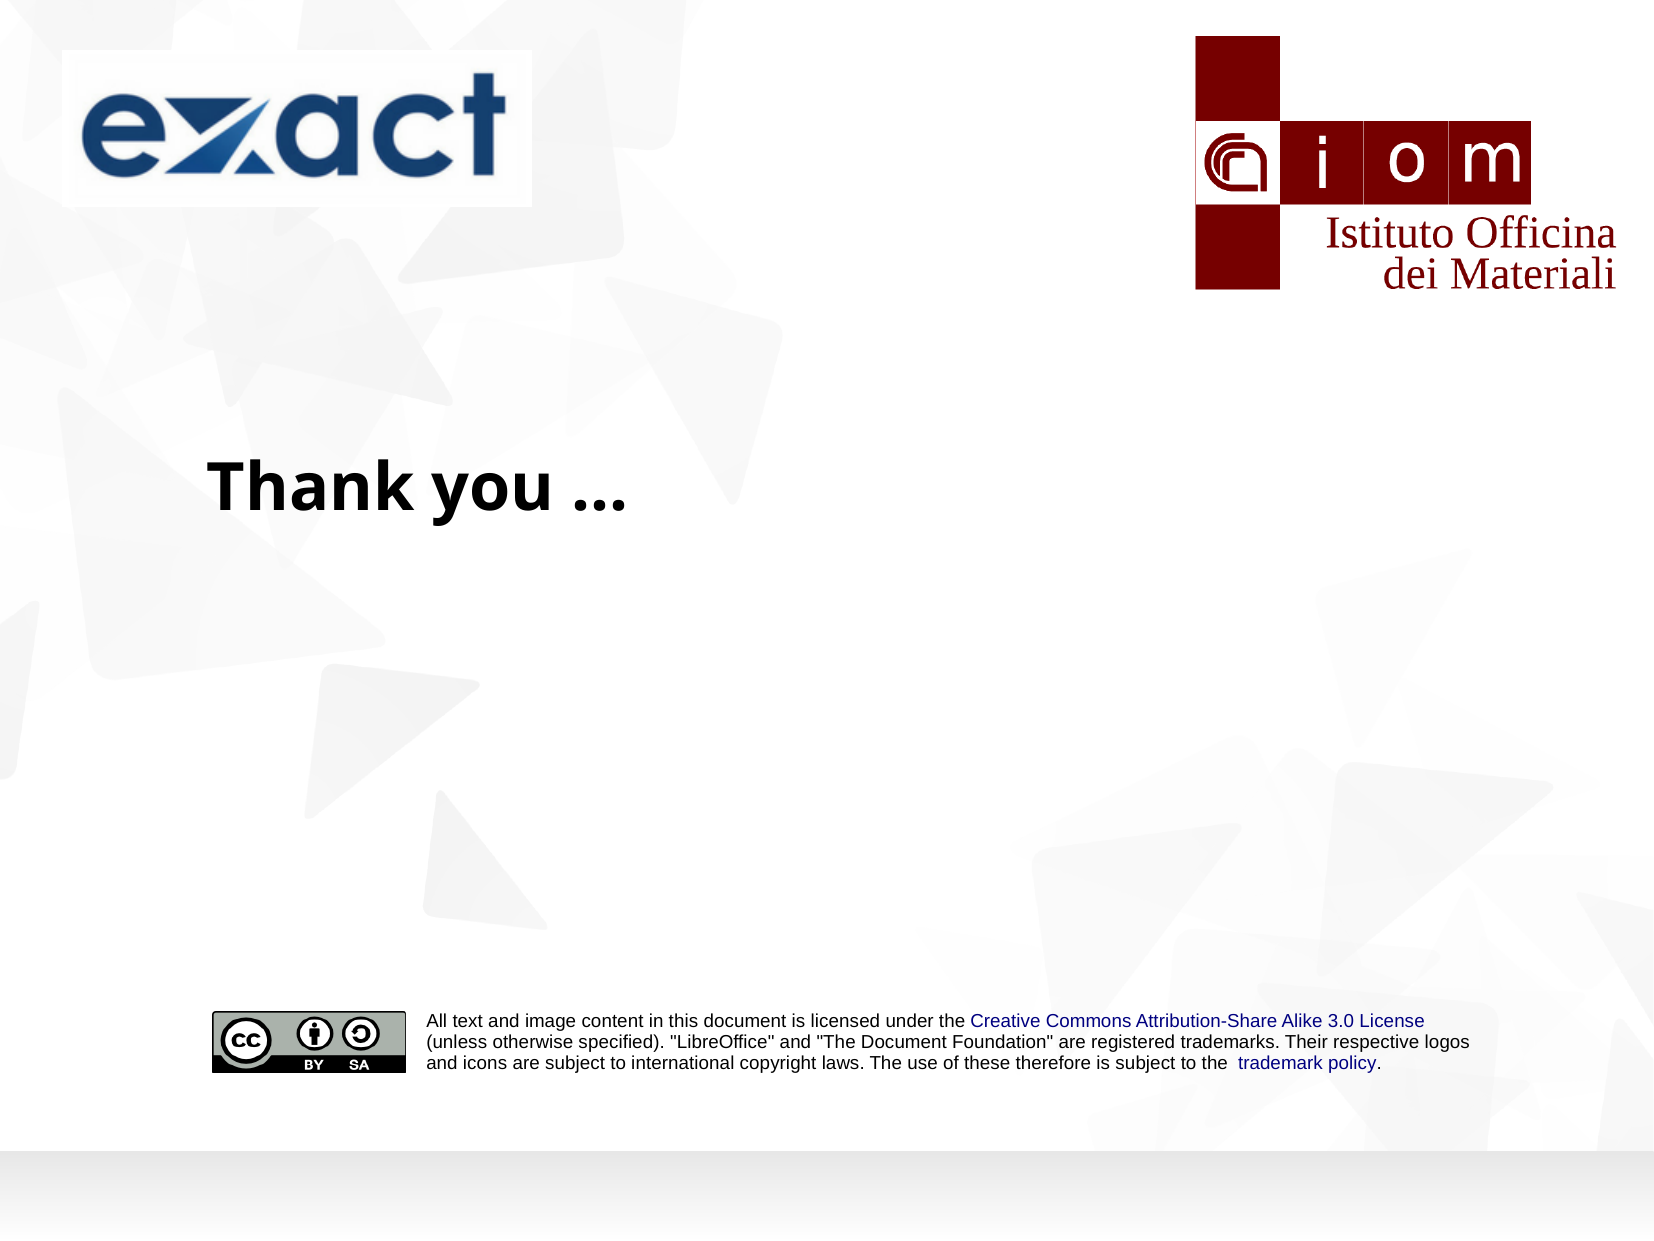

# Thank you …
39
Lecture for DSSC